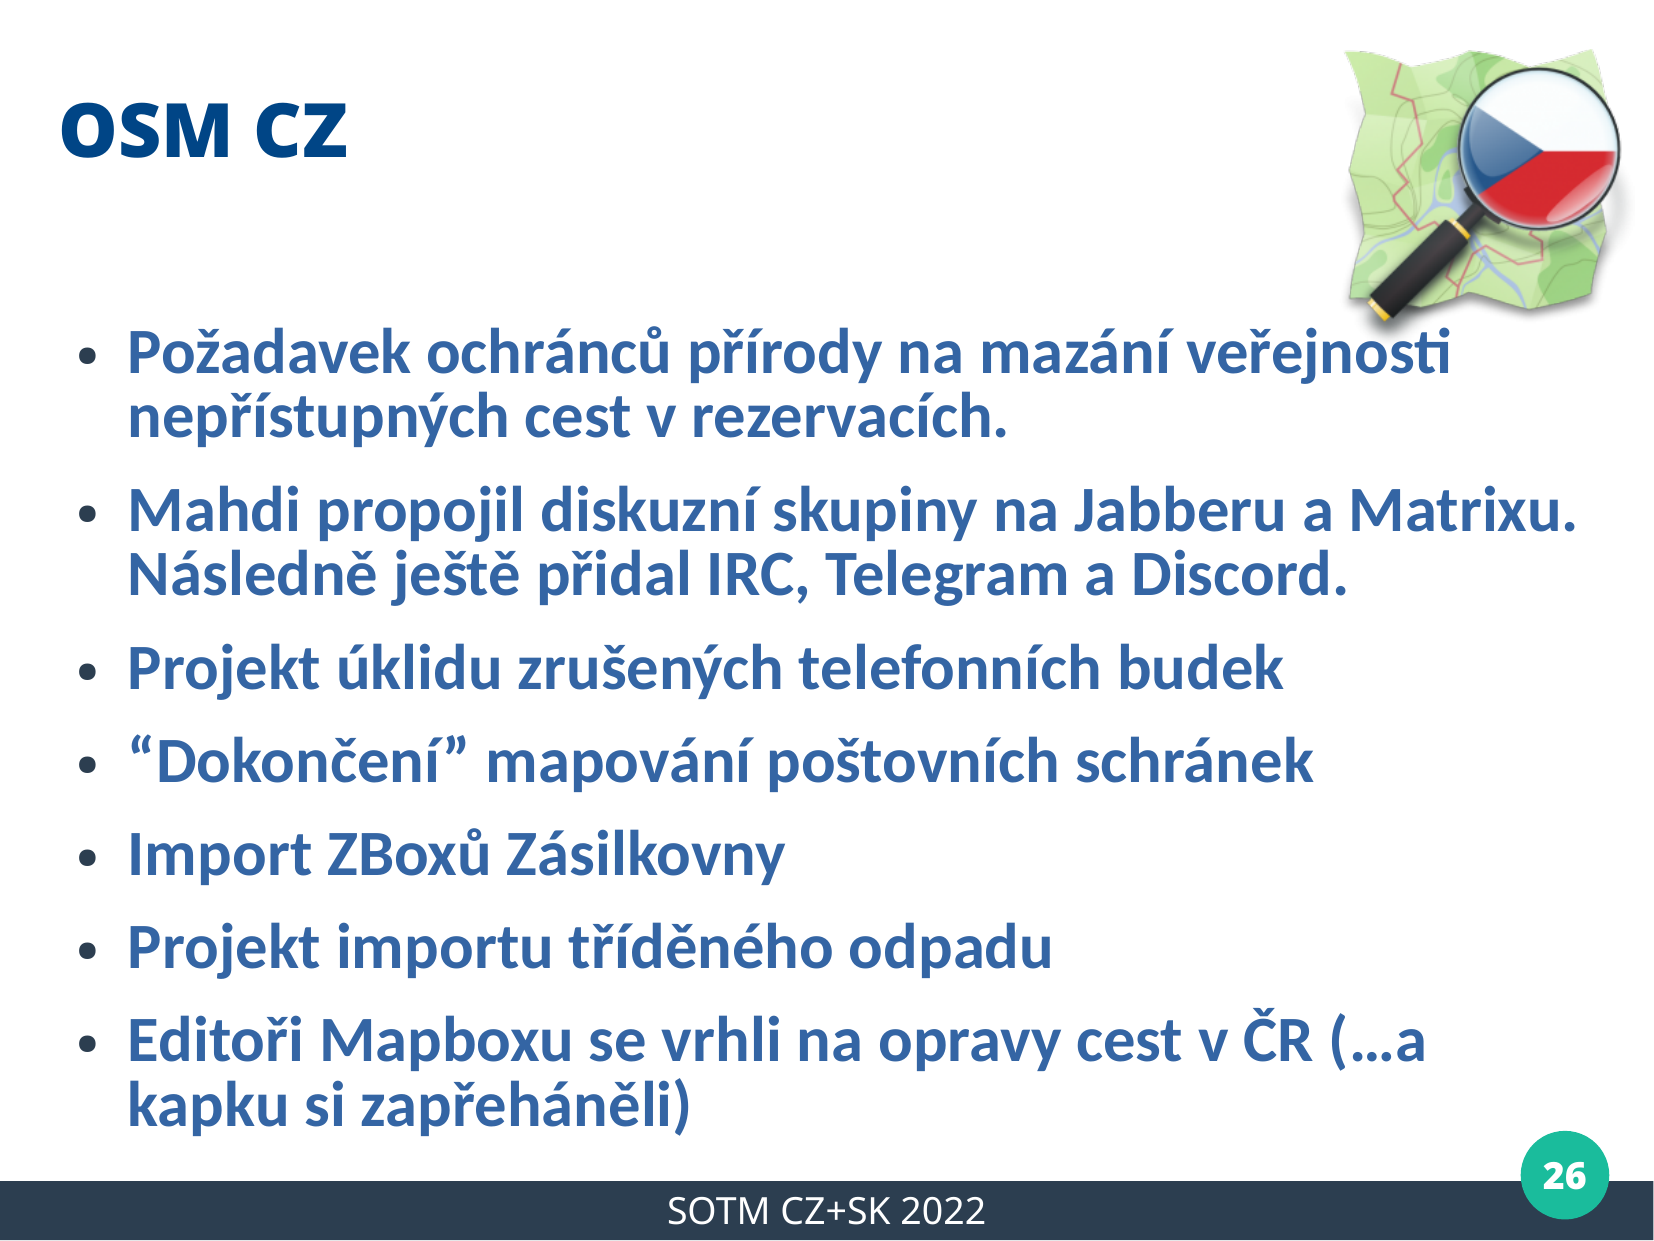

# OSM CZ
Požadavek ochránců přírody na mazání veřejnosti nepřístupných cest v rezervacích.
Mahdi propojil diskuzní skupiny na Jabberu a Matrixu. Následně ještě přidal IRC, Telegram a Discord.
Projekt úklidu zrušených telefonních budek
“Dokončení” mapování poštovních schránek
Import ZBoxů Zásilkovny
Projekt importu tříděného odpadu
Editoři Mapboxu se vrhli na opravy cest v ČR (…a kapku si zapřeháněli)
26
SOTM CZ+SK 2022